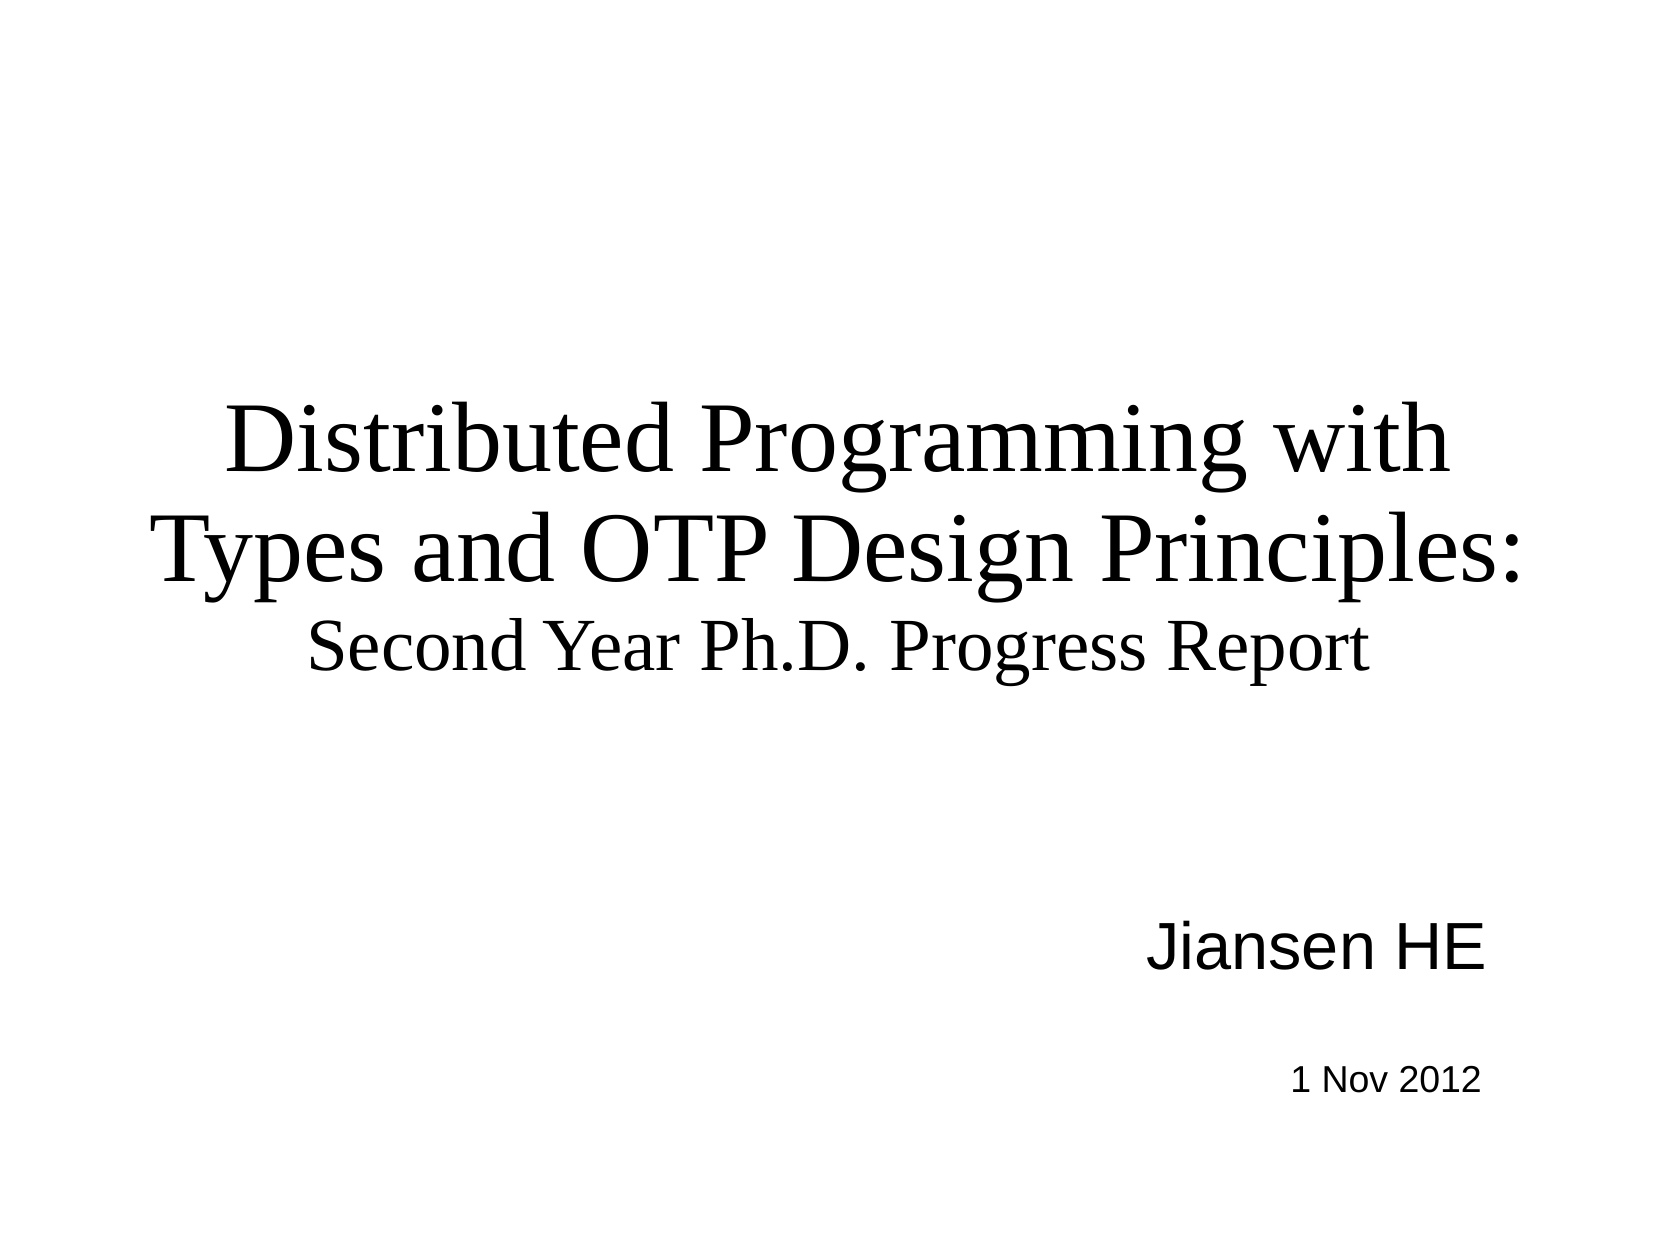

# Distributed Programming with Types and OTP Design Principles: Second Year Ph.D. Progress Report
Jiansen HE
1 Nov 2012